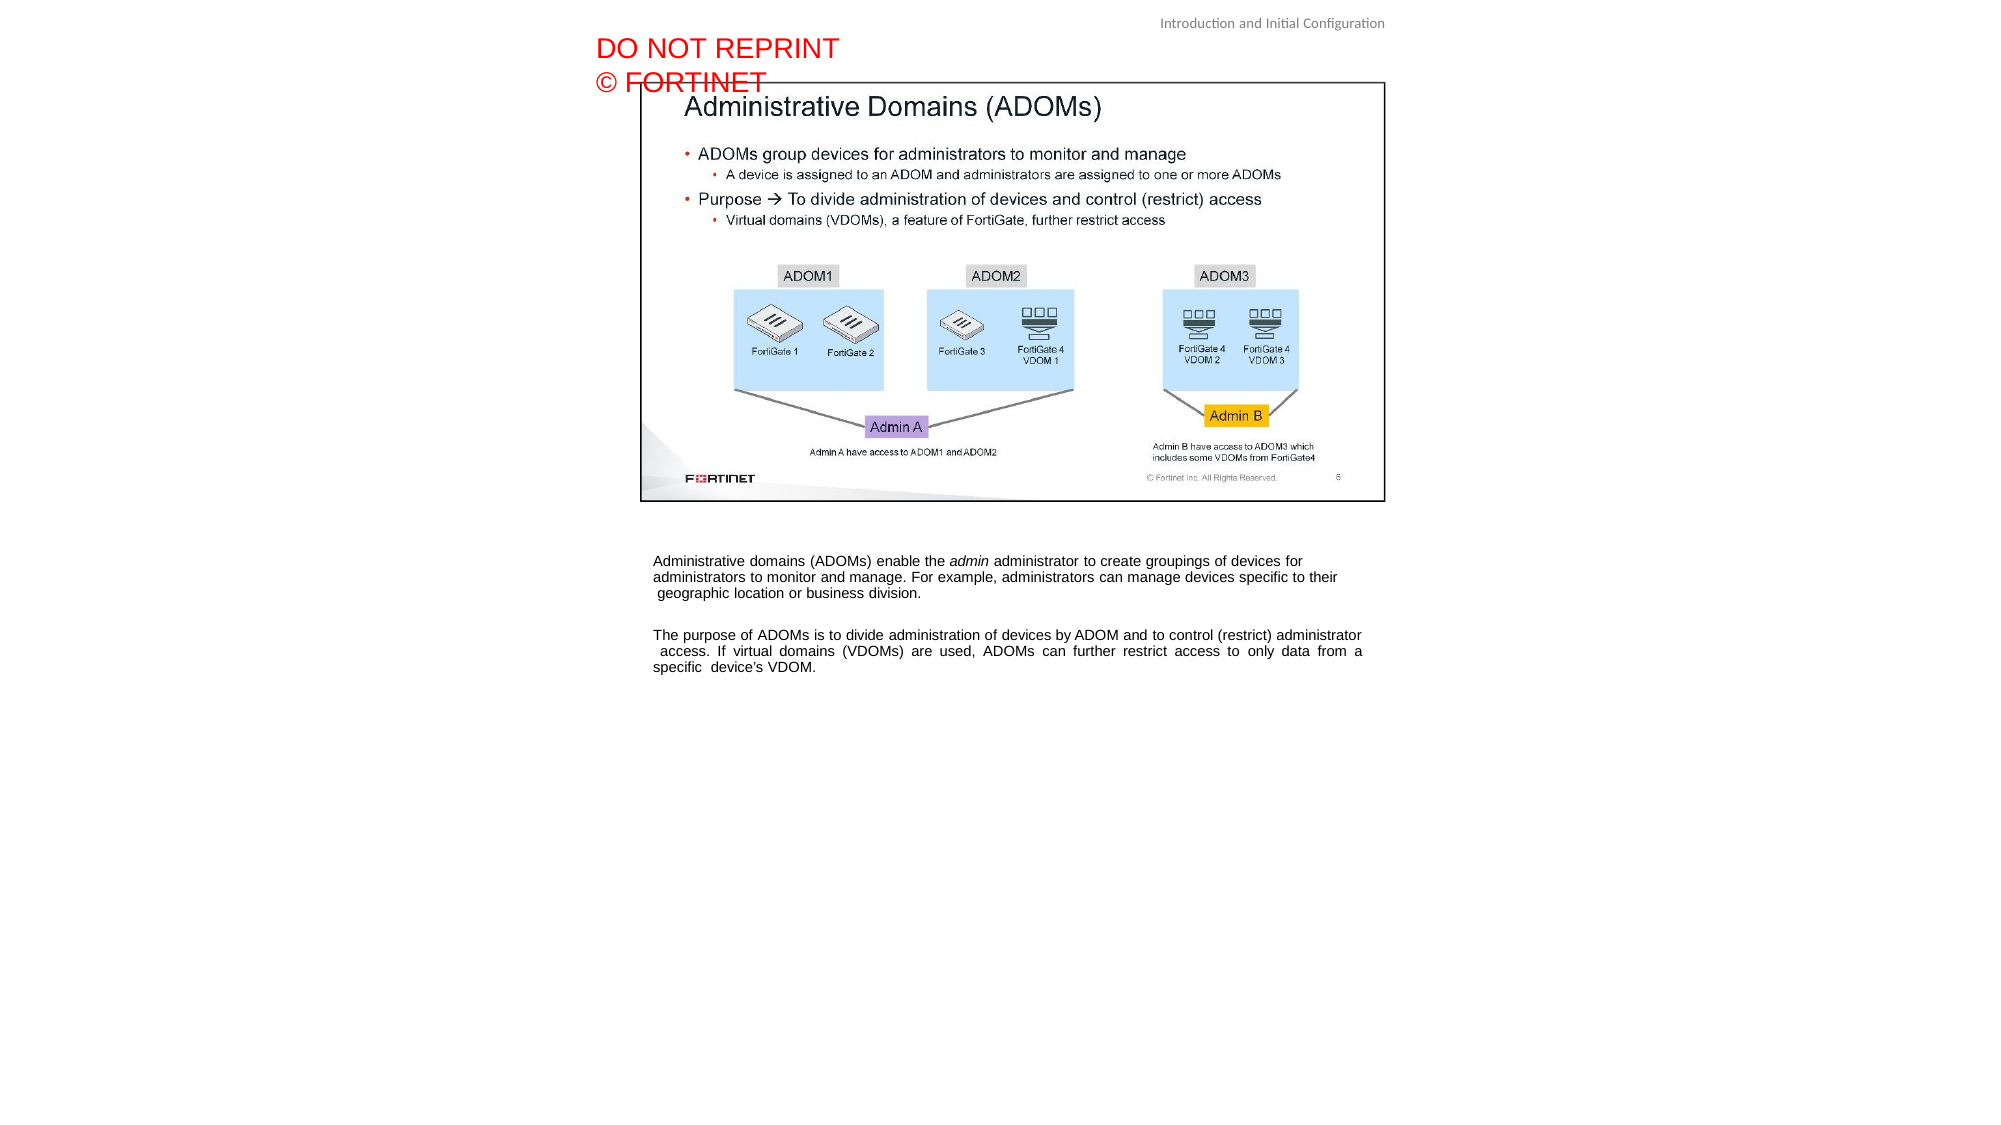

Introduction and Initial Configuration
DO NOT REPRINT
© FORTINET
Administrative domains (ADOMs) enable the admin administrator to create groupings of devices for administrators to monitor and manage. For example, administrators can manage devices specific to their geographic location or business division.
The purpose of ADOMs is to divide administration of devices by ADOM and to control (restrict) administrator access. If virtual domains (VDOMs) are used, ADOMs can further restrict access to only data from a specific device’s VDOM.
FortiManager 6.2 Study Guide
1